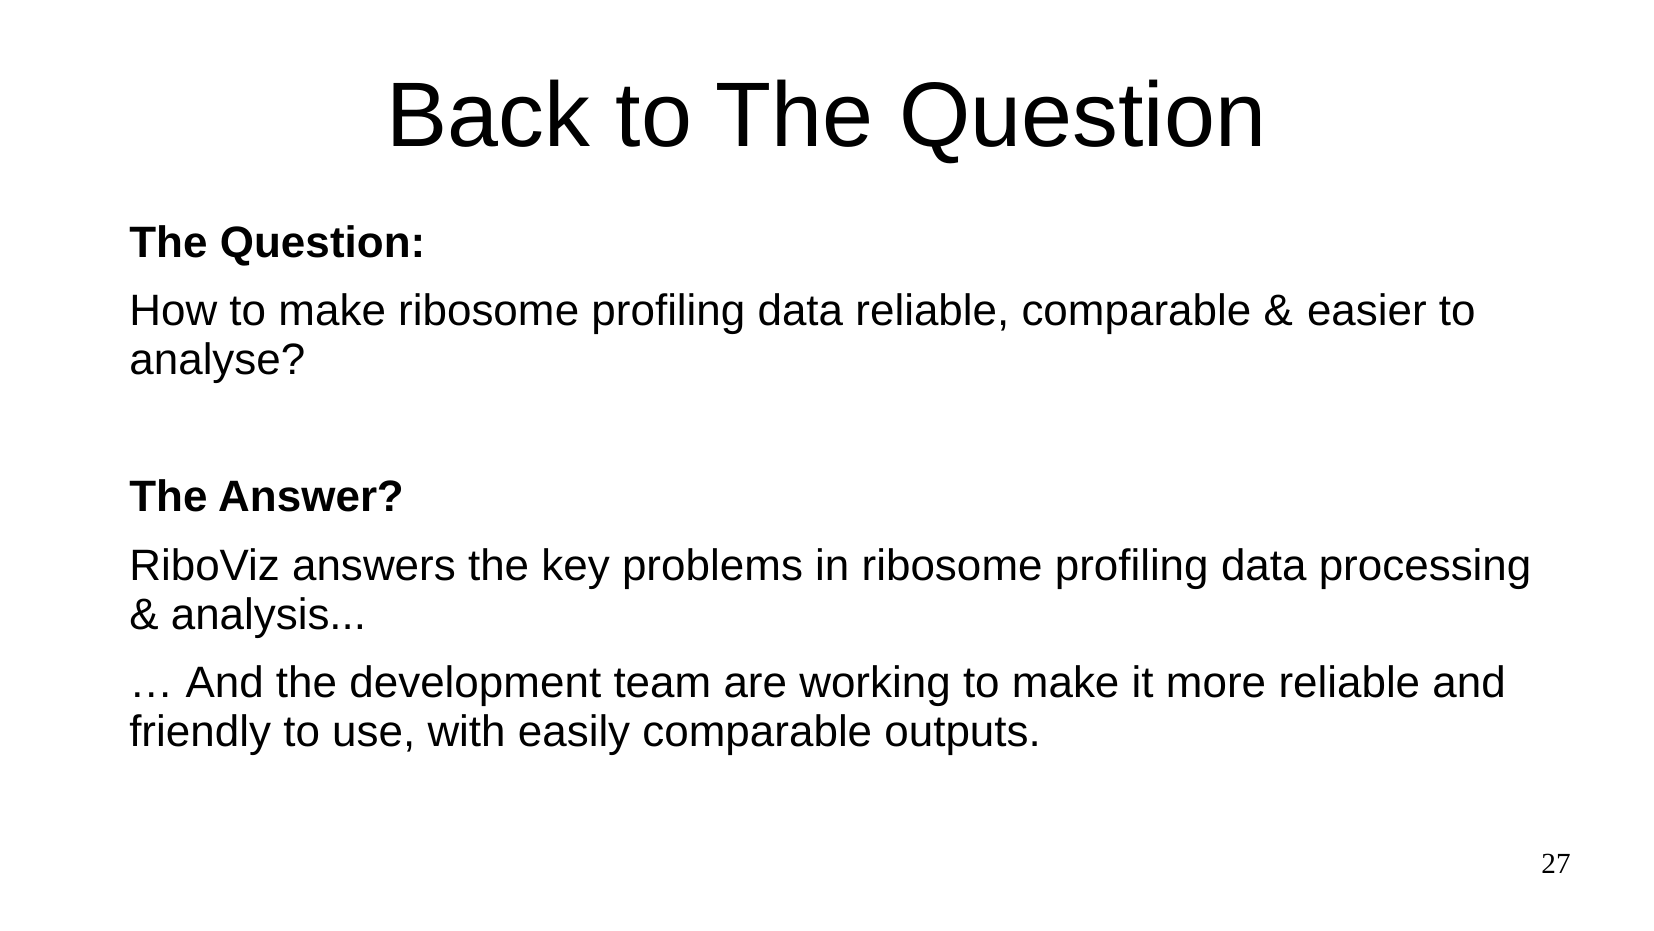

Back to The Question
# The Question:
How to make ribosome profiling data reliable, comparable & easier to analyse?
The Answer?
RiboViz answers the key problems in ribosome profiling data processing & analysis...
… And the development team are working to make it more reliable and friendly to use, with easily comparable outputs.
27